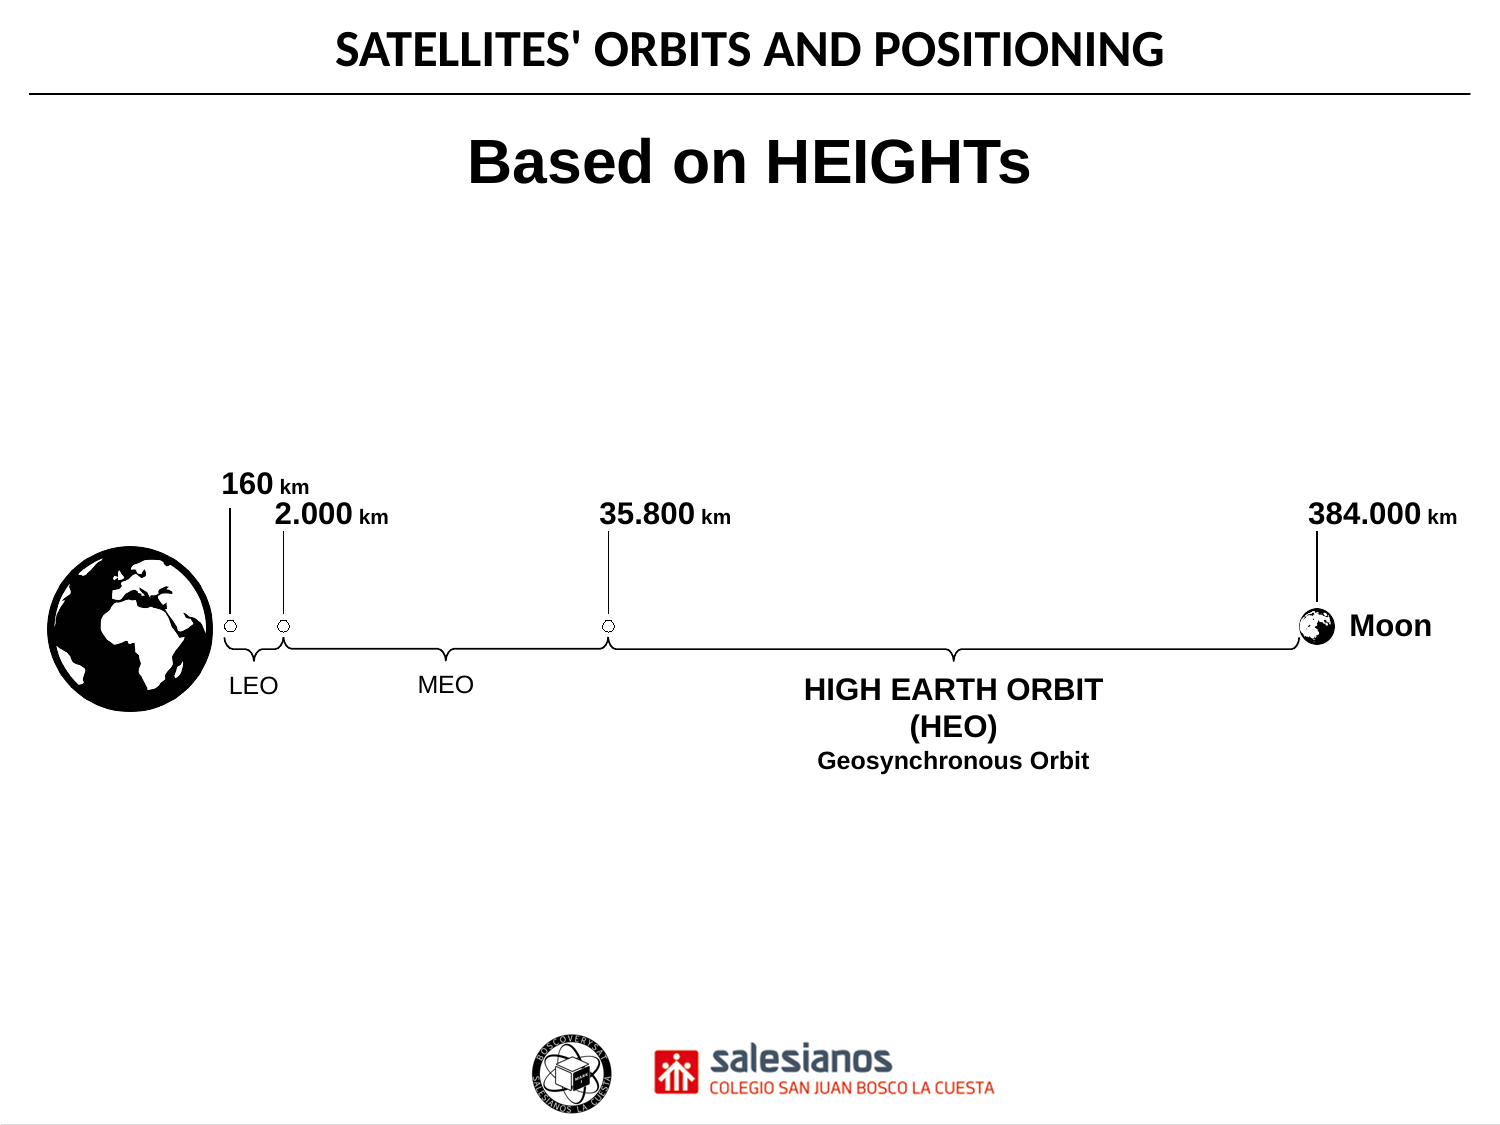

SATELLITES' ORBITS AND POSITIONING
Based on HEIGHTs
160 km
2.000 km
35.800 km
384.000 km
Moon
MEO
LEO
HIGH EARTH ORBIT
(HEO)
Geosynchronous Orbit